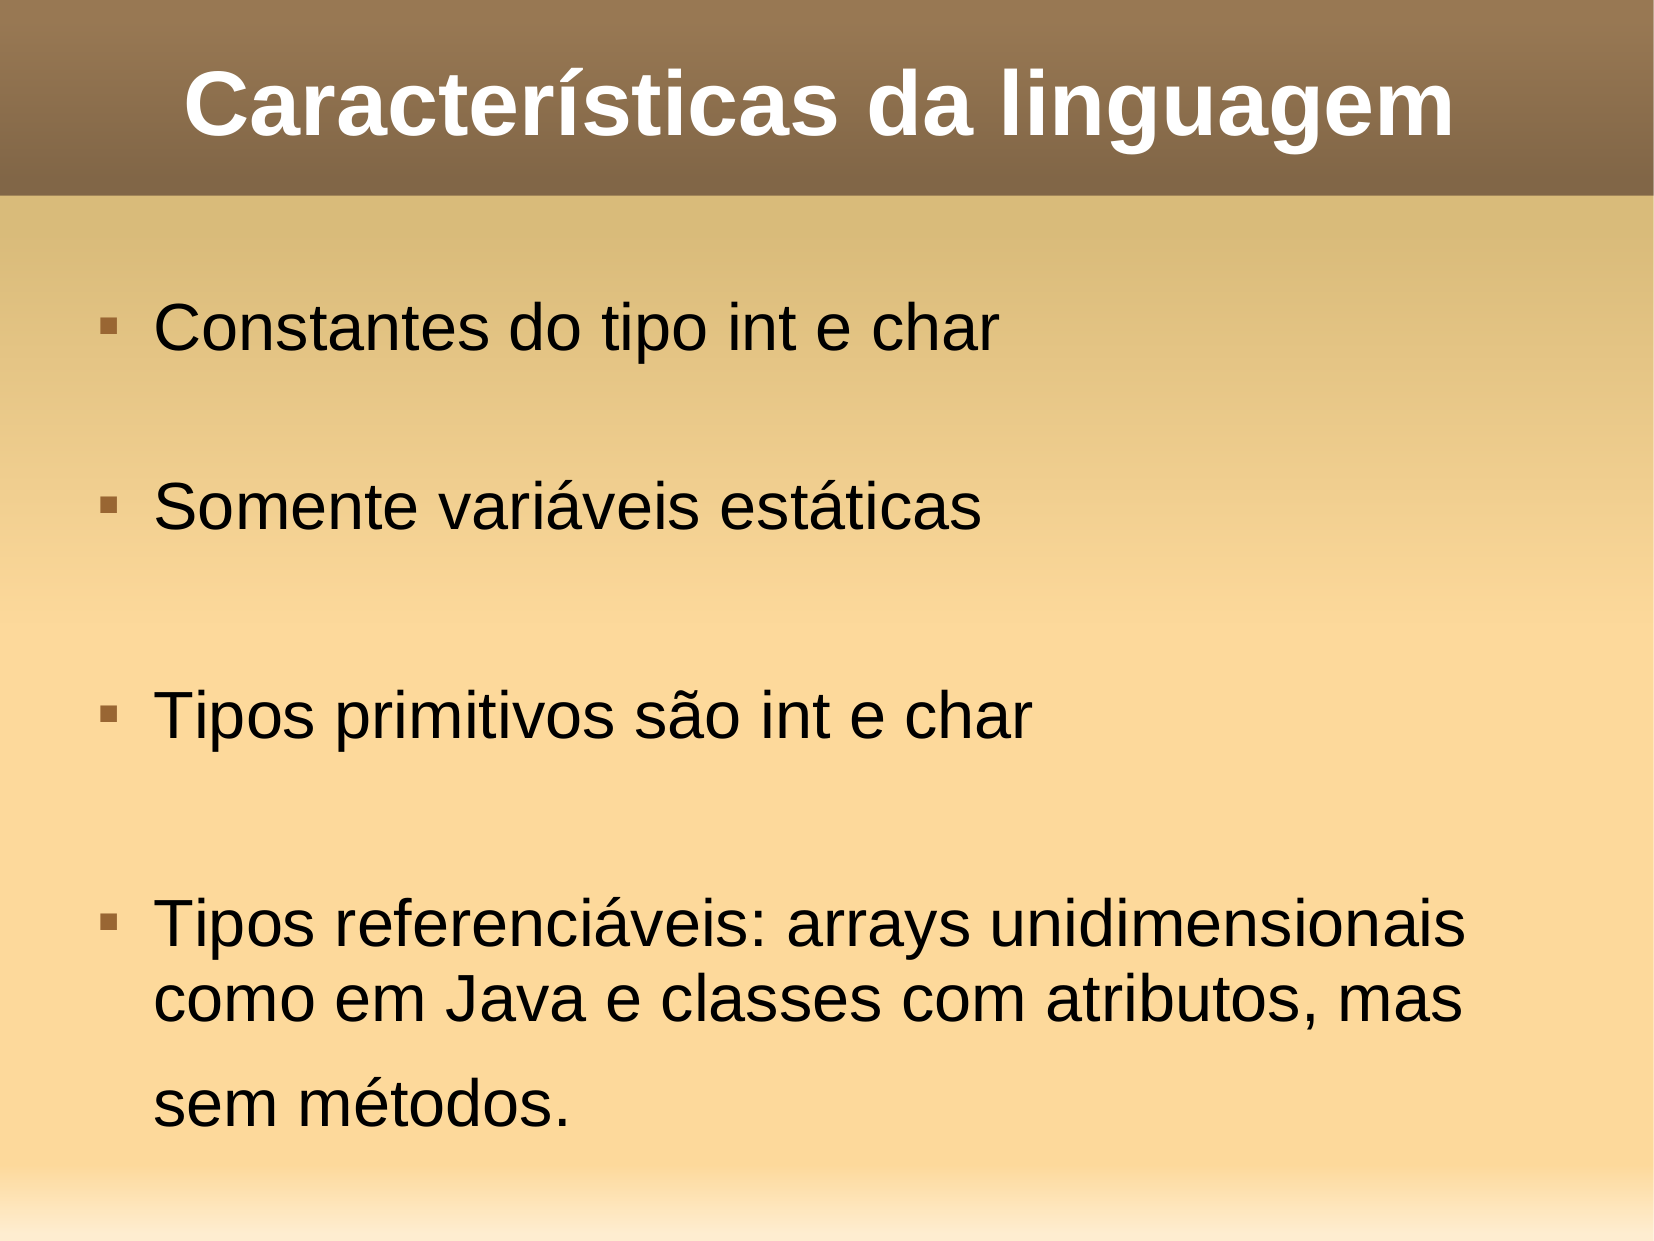

# Características da linguagem
Constantes do tipo int e char
Somente variáveis estáticas
Tipos primitivos são int e char
Tipos referenciáveis: arrays unidimensionais como em Java e classes com atributos, mas
sem métodos.